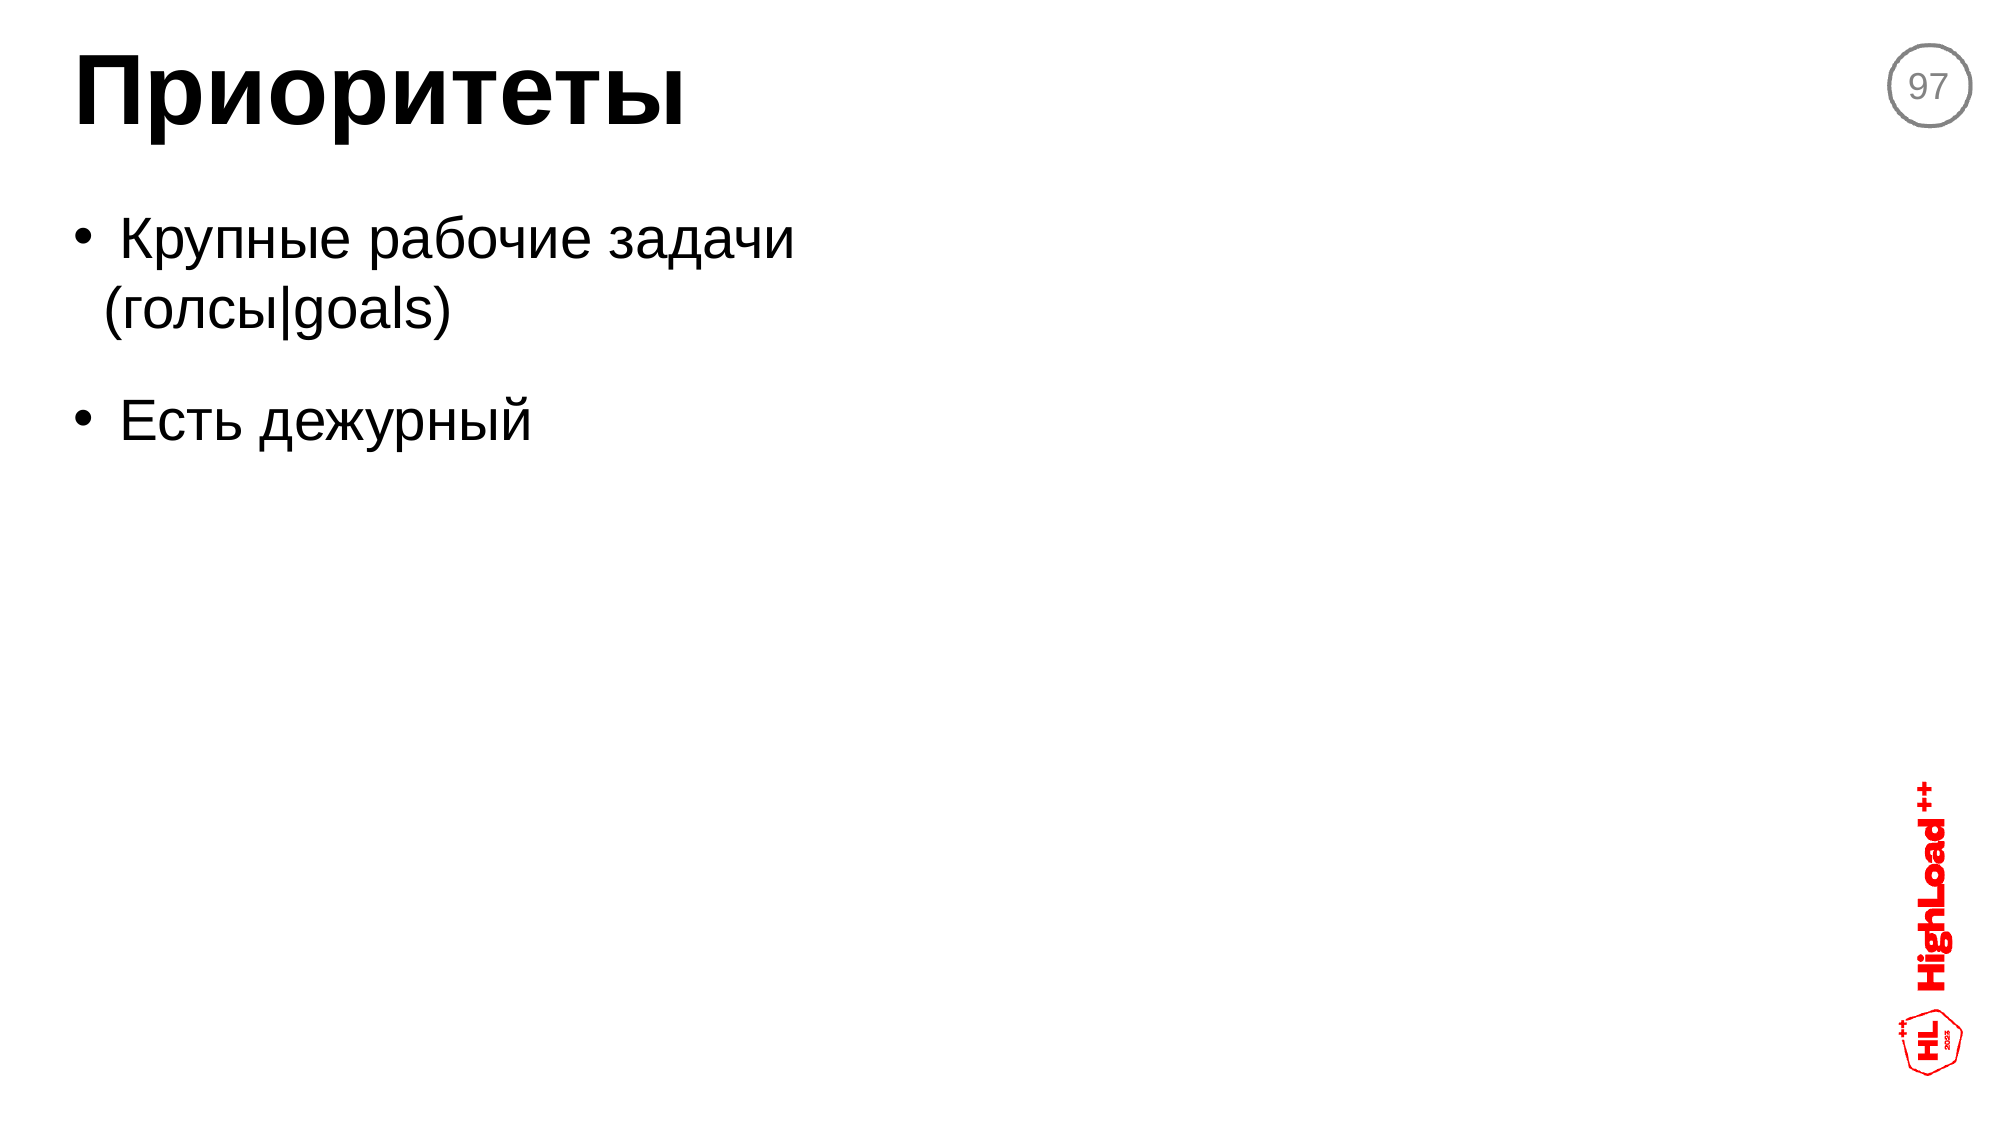

# Приоритеты
97
 Крупные рабочие задачи (голсы|goals)
 Есть дежурный